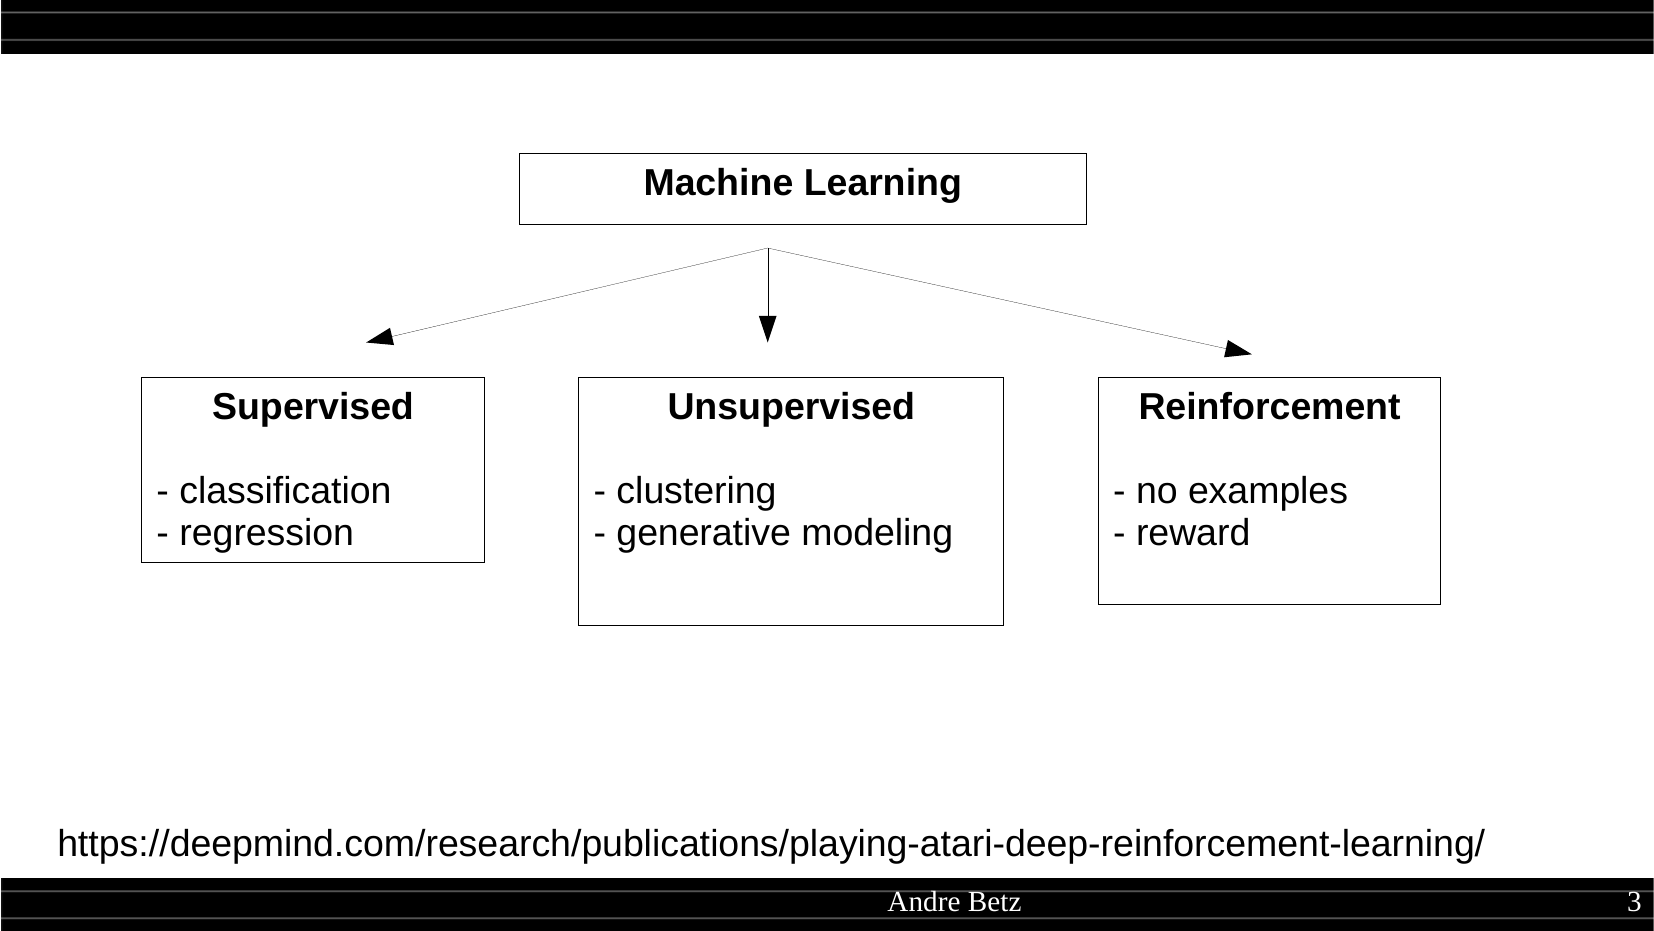

Machine Learning
Supervised
- classification
- regression
Unsupervised
- clustering
- generative modeling
Reinforcement
- no examples
- reward
https://deepmind.com/research/publications/playing-atari-deep-reinforcement-learning/